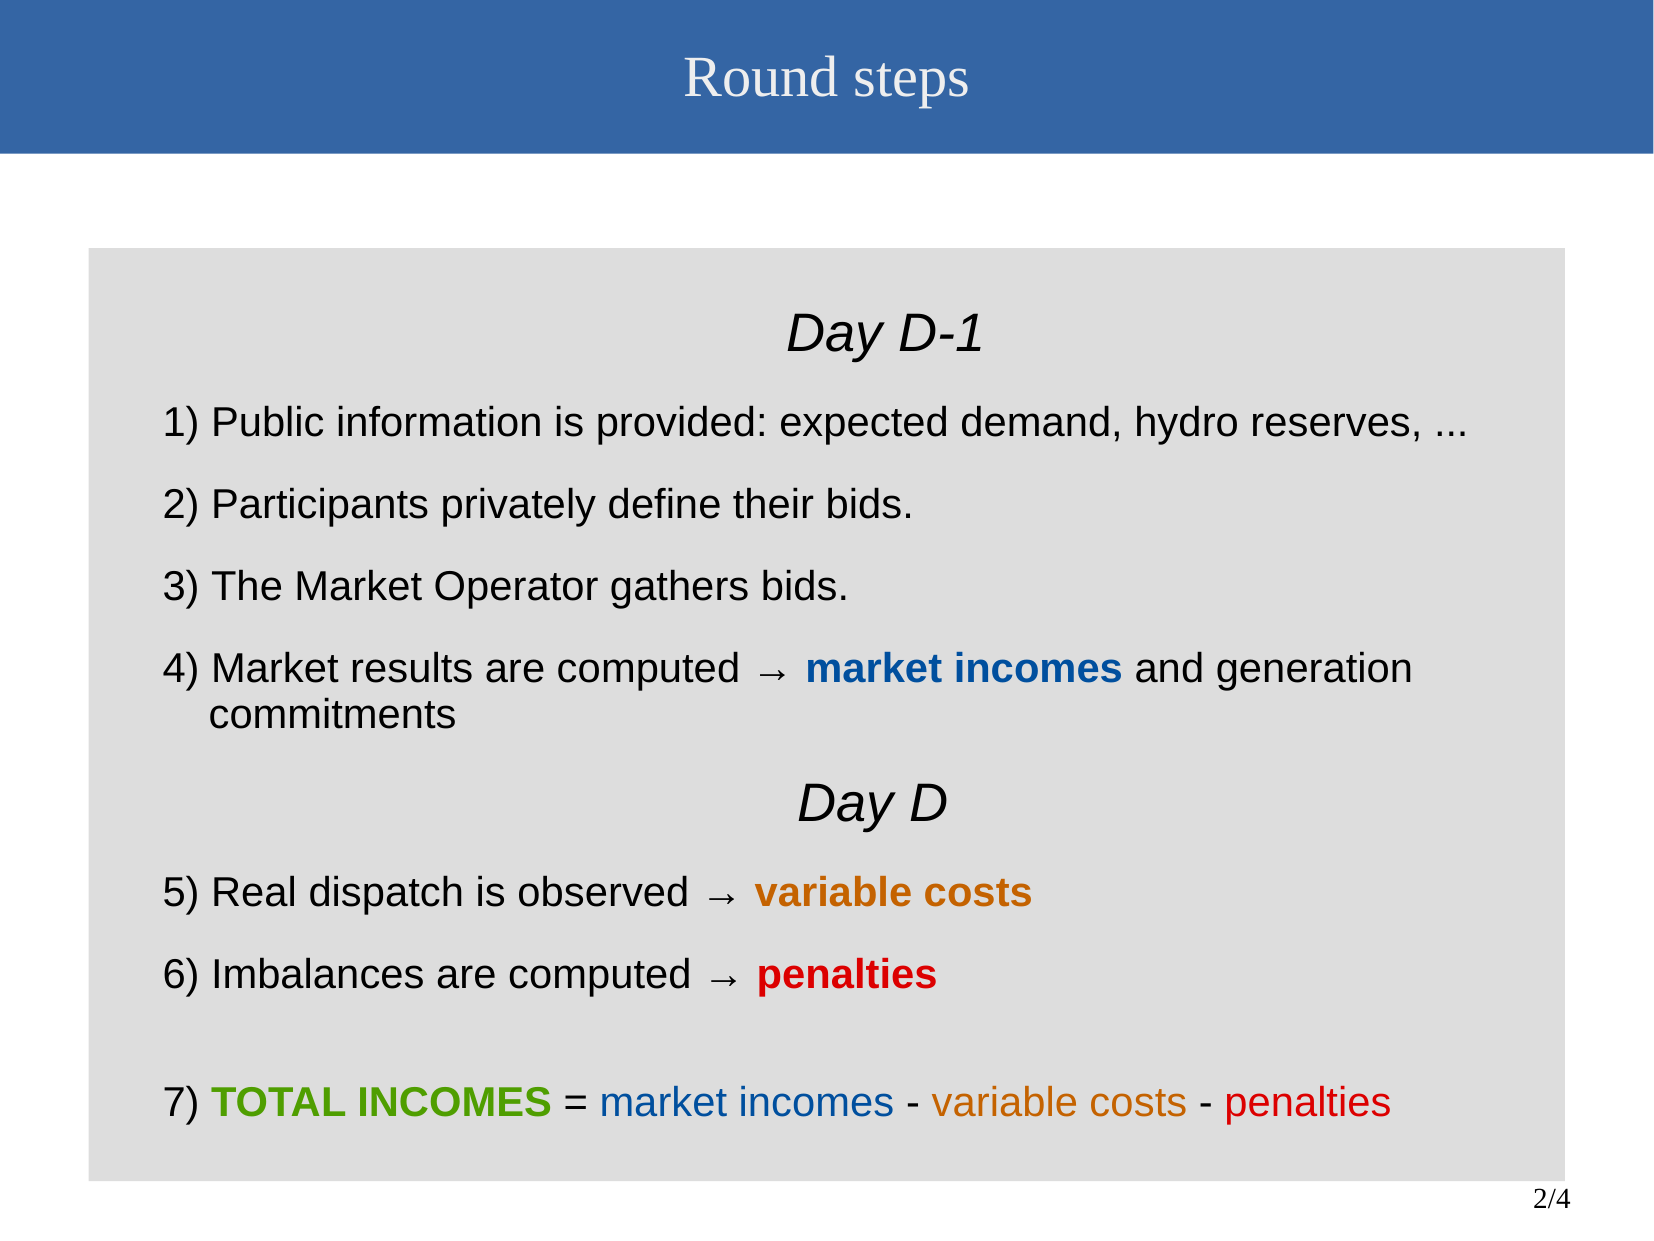

Round steps
 Day D-1
 Public information is provided: expected demand, hydro reserves, ...
 Participants privately define their bids.
 The Market Operator gathers bids.
 Market results are computed → market incomes and generation 	 commitments
Day D
 Real dispatch is observed → variable costs
 Imbalances are computed → penalties
 TOTAL INCOMES = market incomes - variable costs - penalties
2